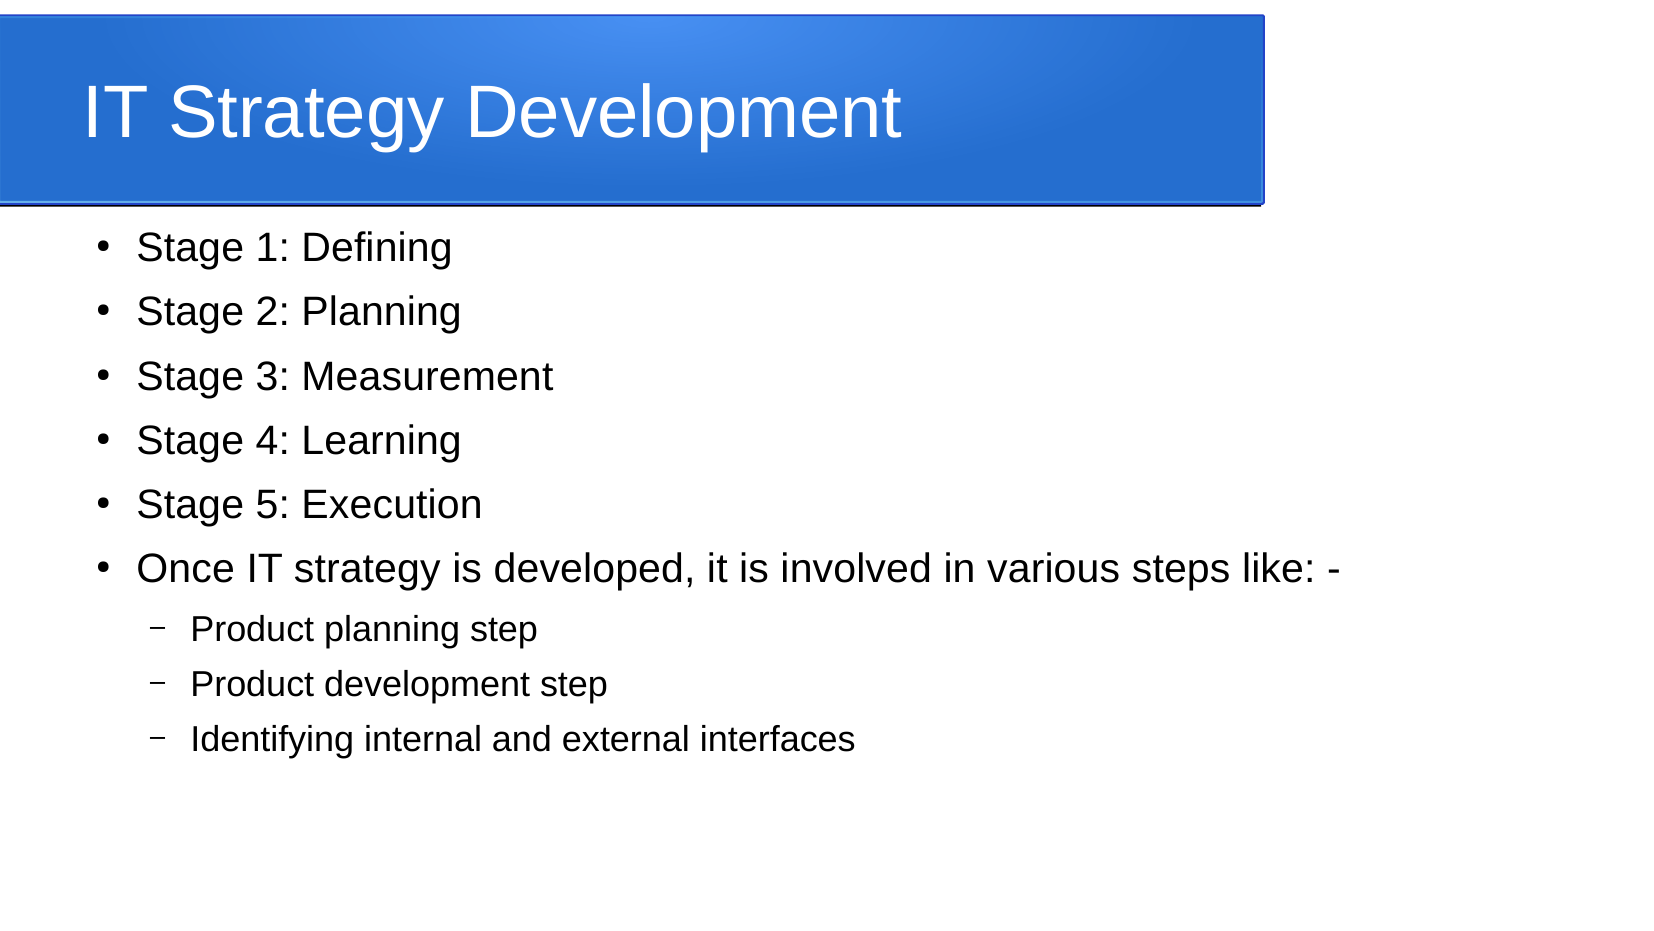

# IT Strategy Development
Stage 1: Defining
Stage 2: Planning
Stage 3: Measurement
Stage 4: Learning
Stage 5: Execution
Once IT strategy is developed, it is involved in various steps like: -
Product planning step
Product development step
Identifying internal and external interfaces